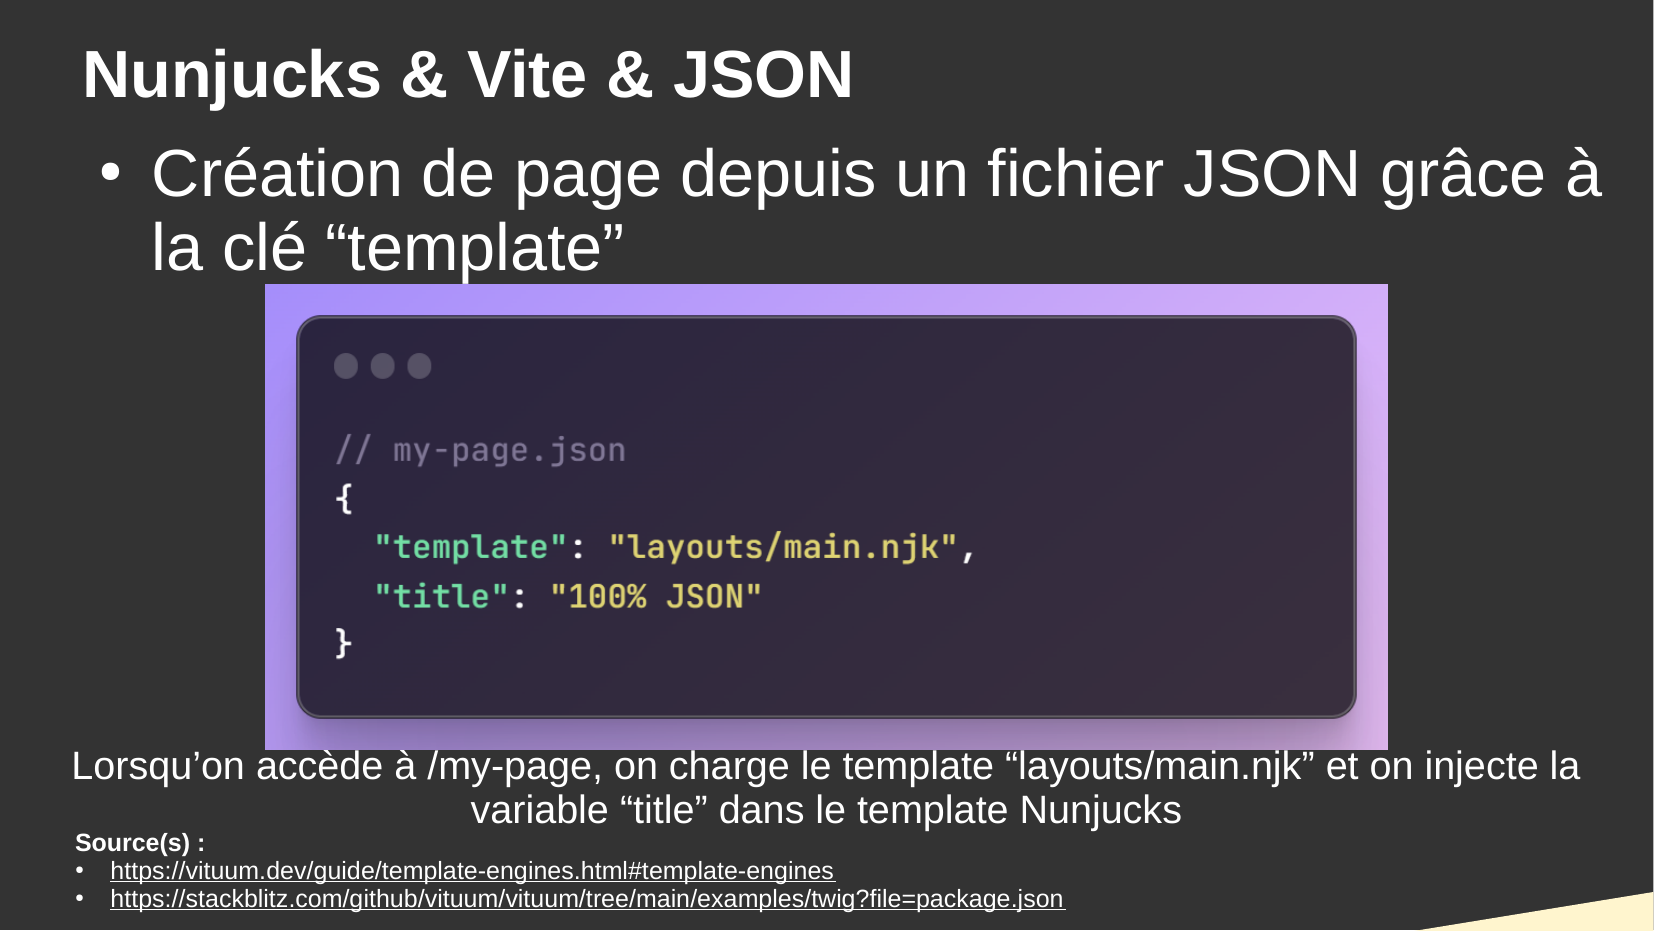

# Nunjucks & Vite & JSON
Création de page depuis un fichier JSON grâce à la clé “template”
Lorsqu’on accède à /my-page, on charge le template “layouts/main.njk” et on injecte la variable “title” dans le template Nunjucks
Source(s) :
https://vituum.dev/guide/template-engines.html#template-engines
https://stackblitz.com/github/vituum/vituum/tree/main/examples/twig?file=package.json